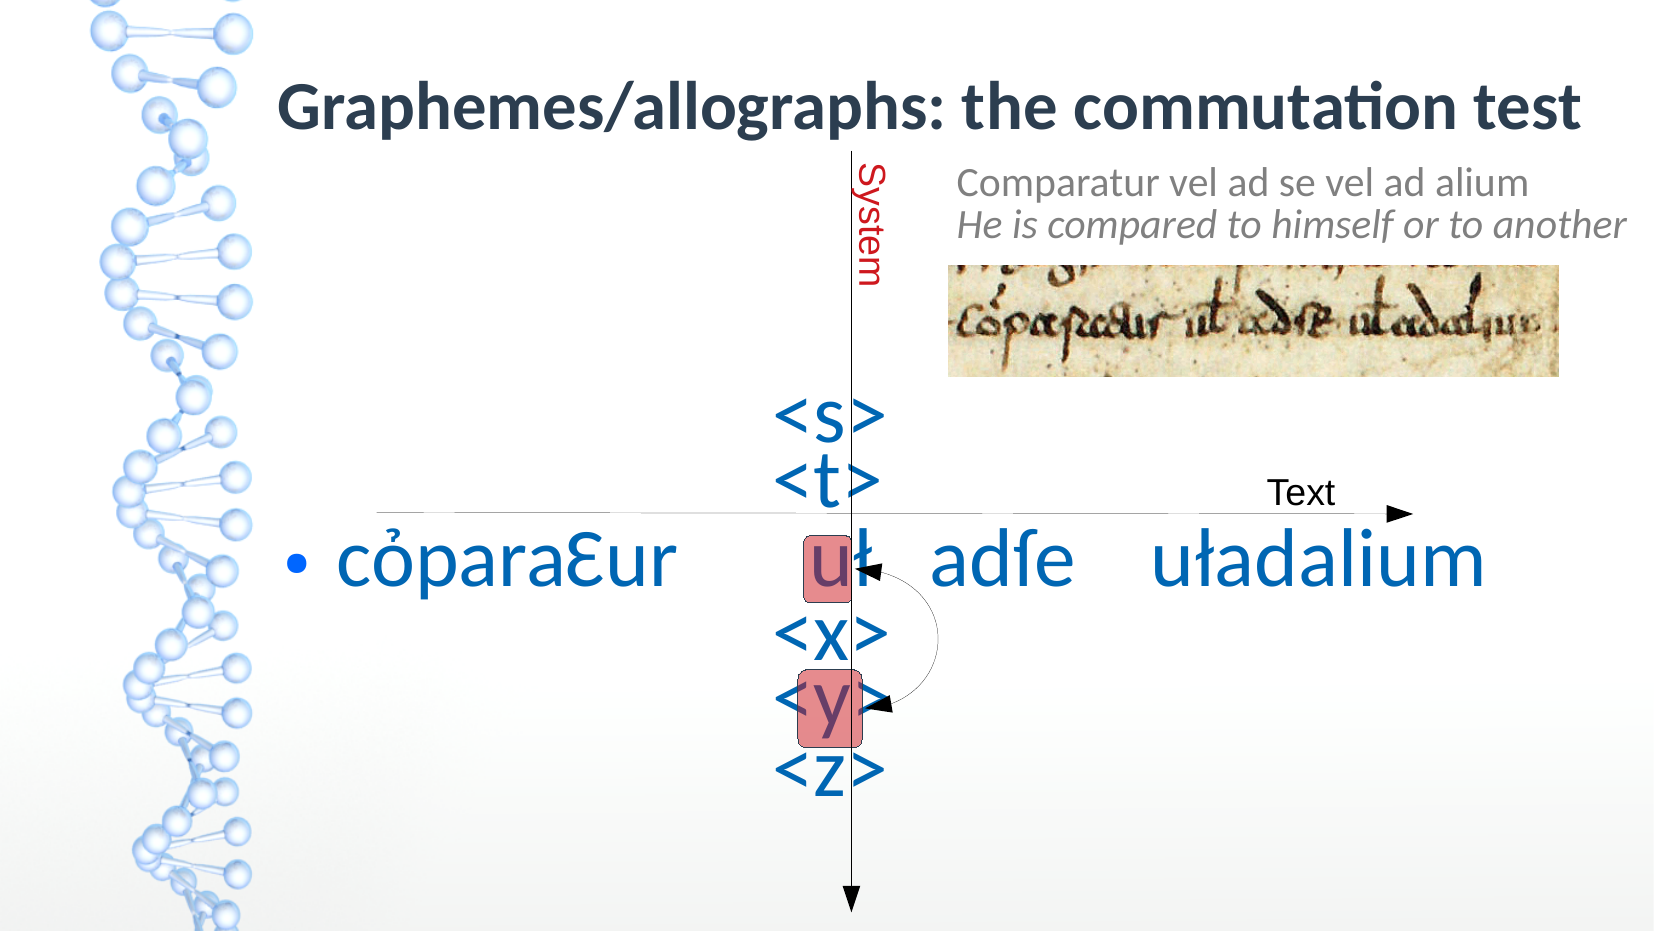

# Graphemes/allographs: the commutation test
System
Comparatur vel ad se vel ad alium
He is compared to himself or to another
<s>
<t>
											Text
cỏparaƐur uł adſe uładalium
<x>
<y>
<z>